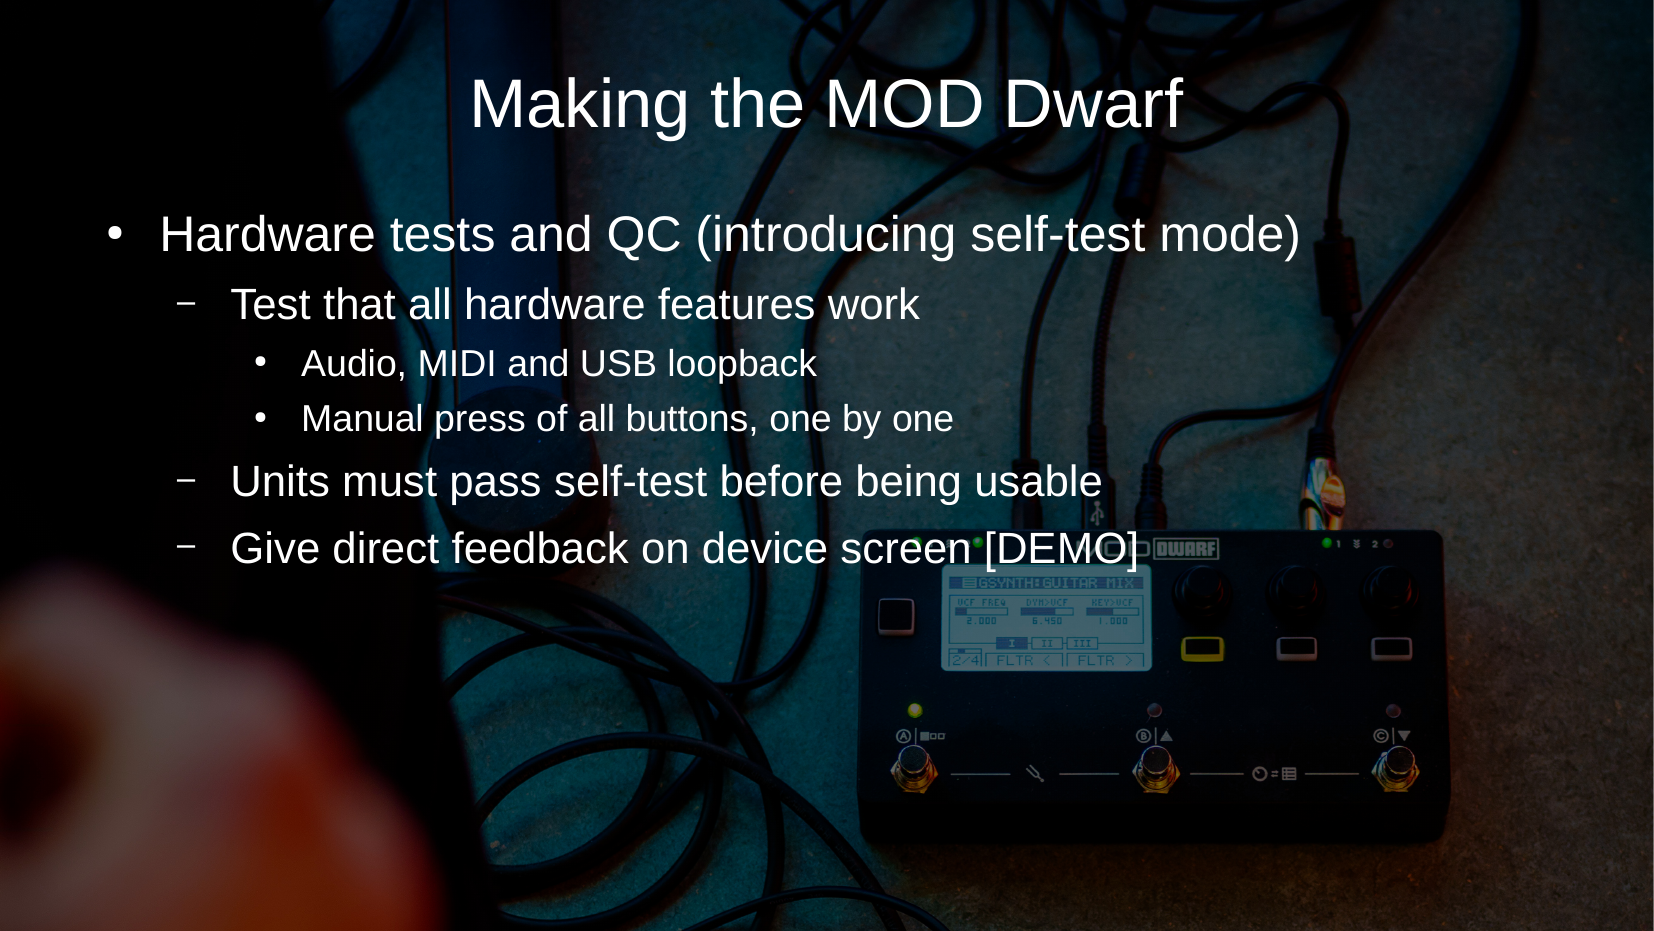

# Making the MOD Dwarf
Hardware tests and QC (introducing self-test mode)
Test that all hardware features work
Audio, MIDI and USB loopback
Manual press of all buttons, one by one
Units must pass self-test before being usable
Give direct feedback on device screen [DEMO]